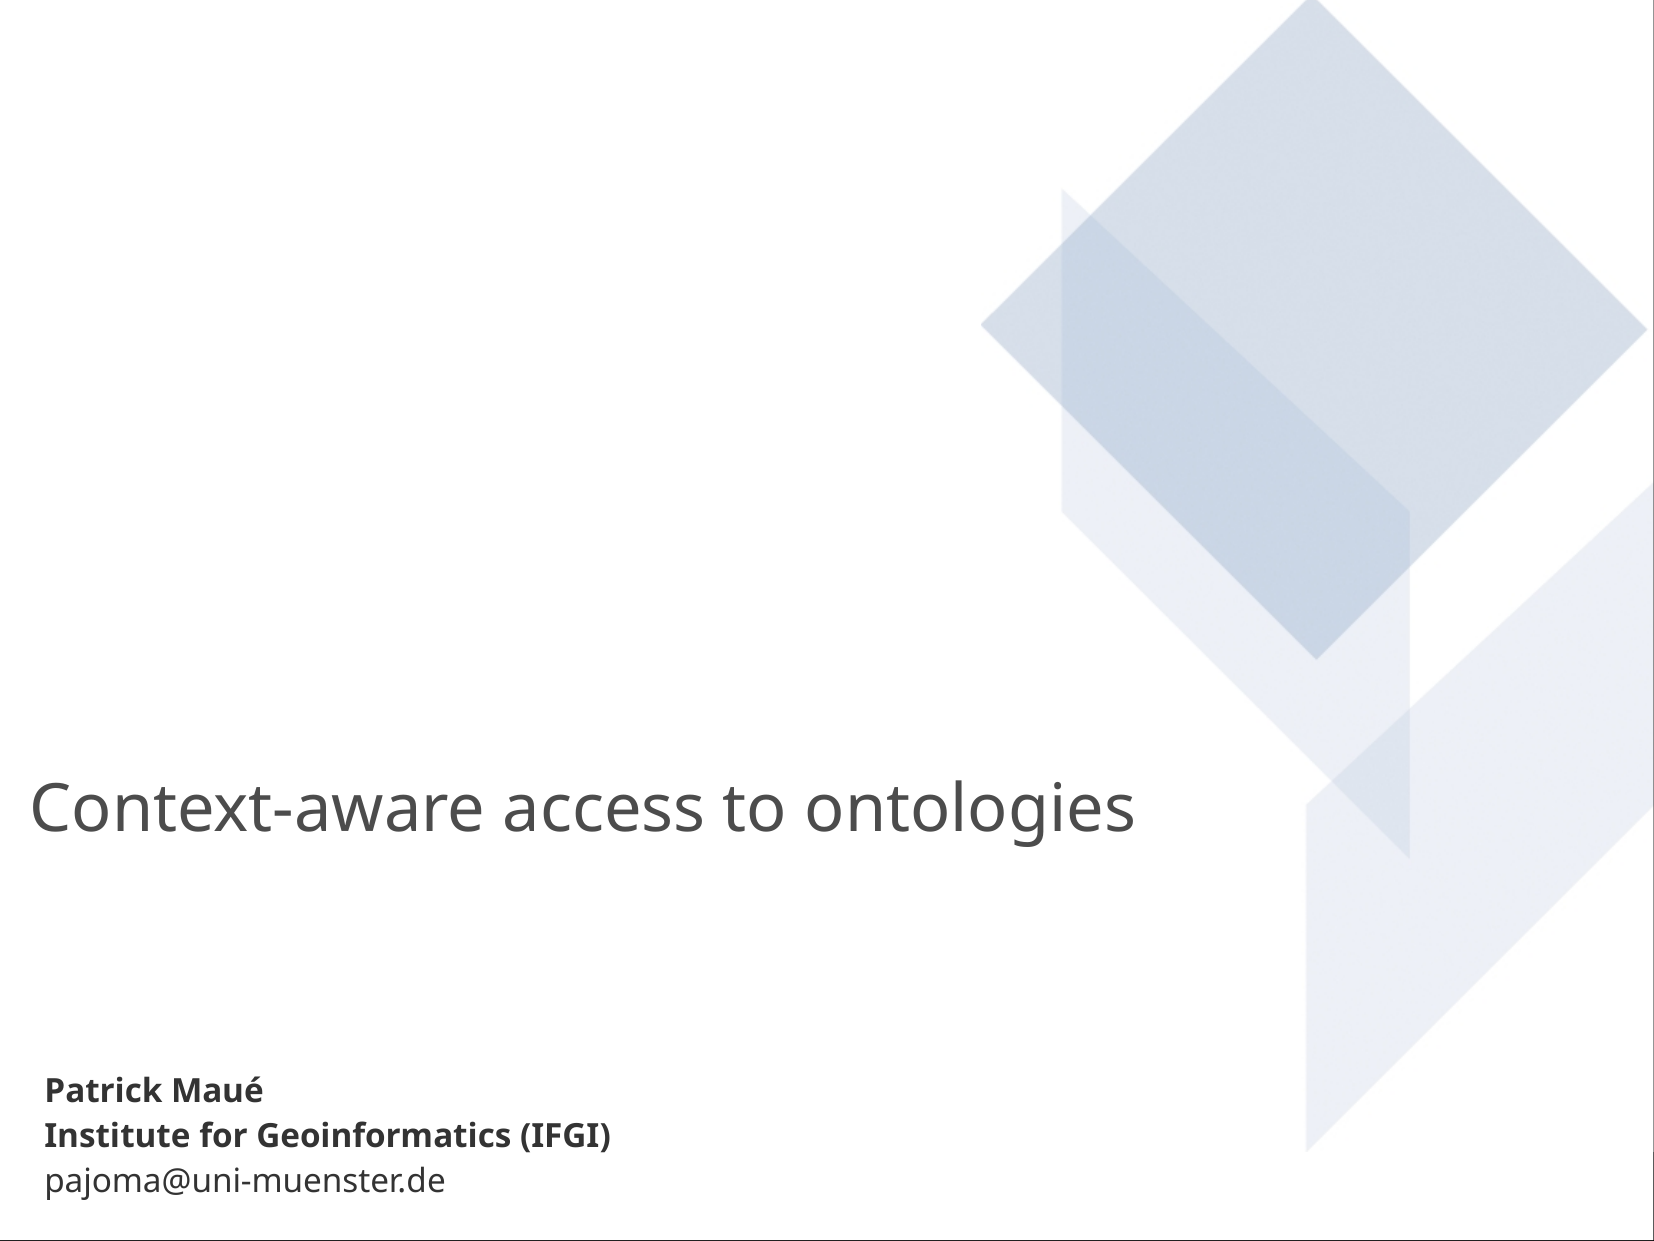

Context-aware access to ontologies
Patrick Maué
Institute for Geoinformatics (IFGI)
pajoma@uni-muenster.de